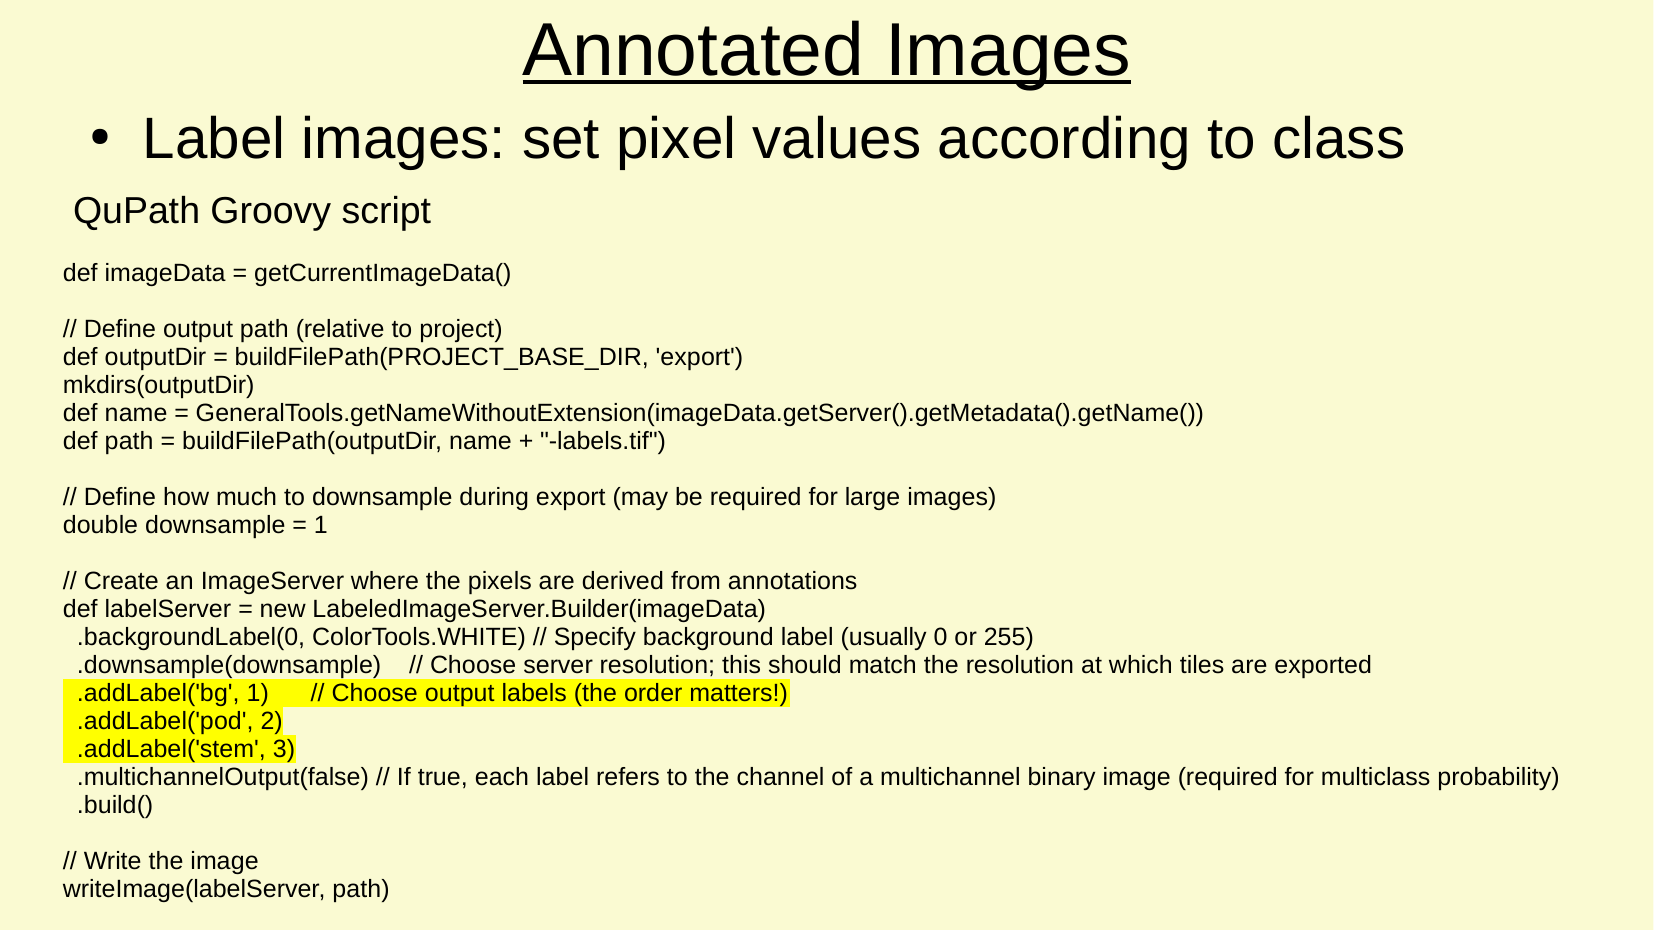

# Annotated Images
Label images: set pixel values according to class
QuPath Groovy script
def imageData = getCurrentImageData()
// Define output path (relative to project)
def outputDir = buildFilePath(PROJECT_BASE_DIR, 'export')
mkdirs(outputDir)
def name = GeneralTools.getNameWithoutExtension(imageData.getServer().getMetadata().getName())
def path = buildFilePath(outputDir, name + "-labels.tif")
// Define how much to downsample during export (may be required for large images)
double downsample = 1
// Create an ImageServer where the pixels are derived from annotations
def labelServer = new LabeledImageServer.Builder(imageData)
 .backgroundLabel(0, ColorTools.WHITE) // Specify background label (usually 0 or 255)
 .downsample(downsample) // Choose server resolution; this should match the resolution at which tiles are exported
 .addLabel('bg', 1) // Choose output labels (the order matters!)
 .addLabel('pod', 2)
 .addLabel('stem', 3)
 .multichannelOutput(false) // If true, each label refers to the channel of a multichannel binary image (required for multiclass probability)
 .build()
// Write the image
writeImage(labelServer, path)